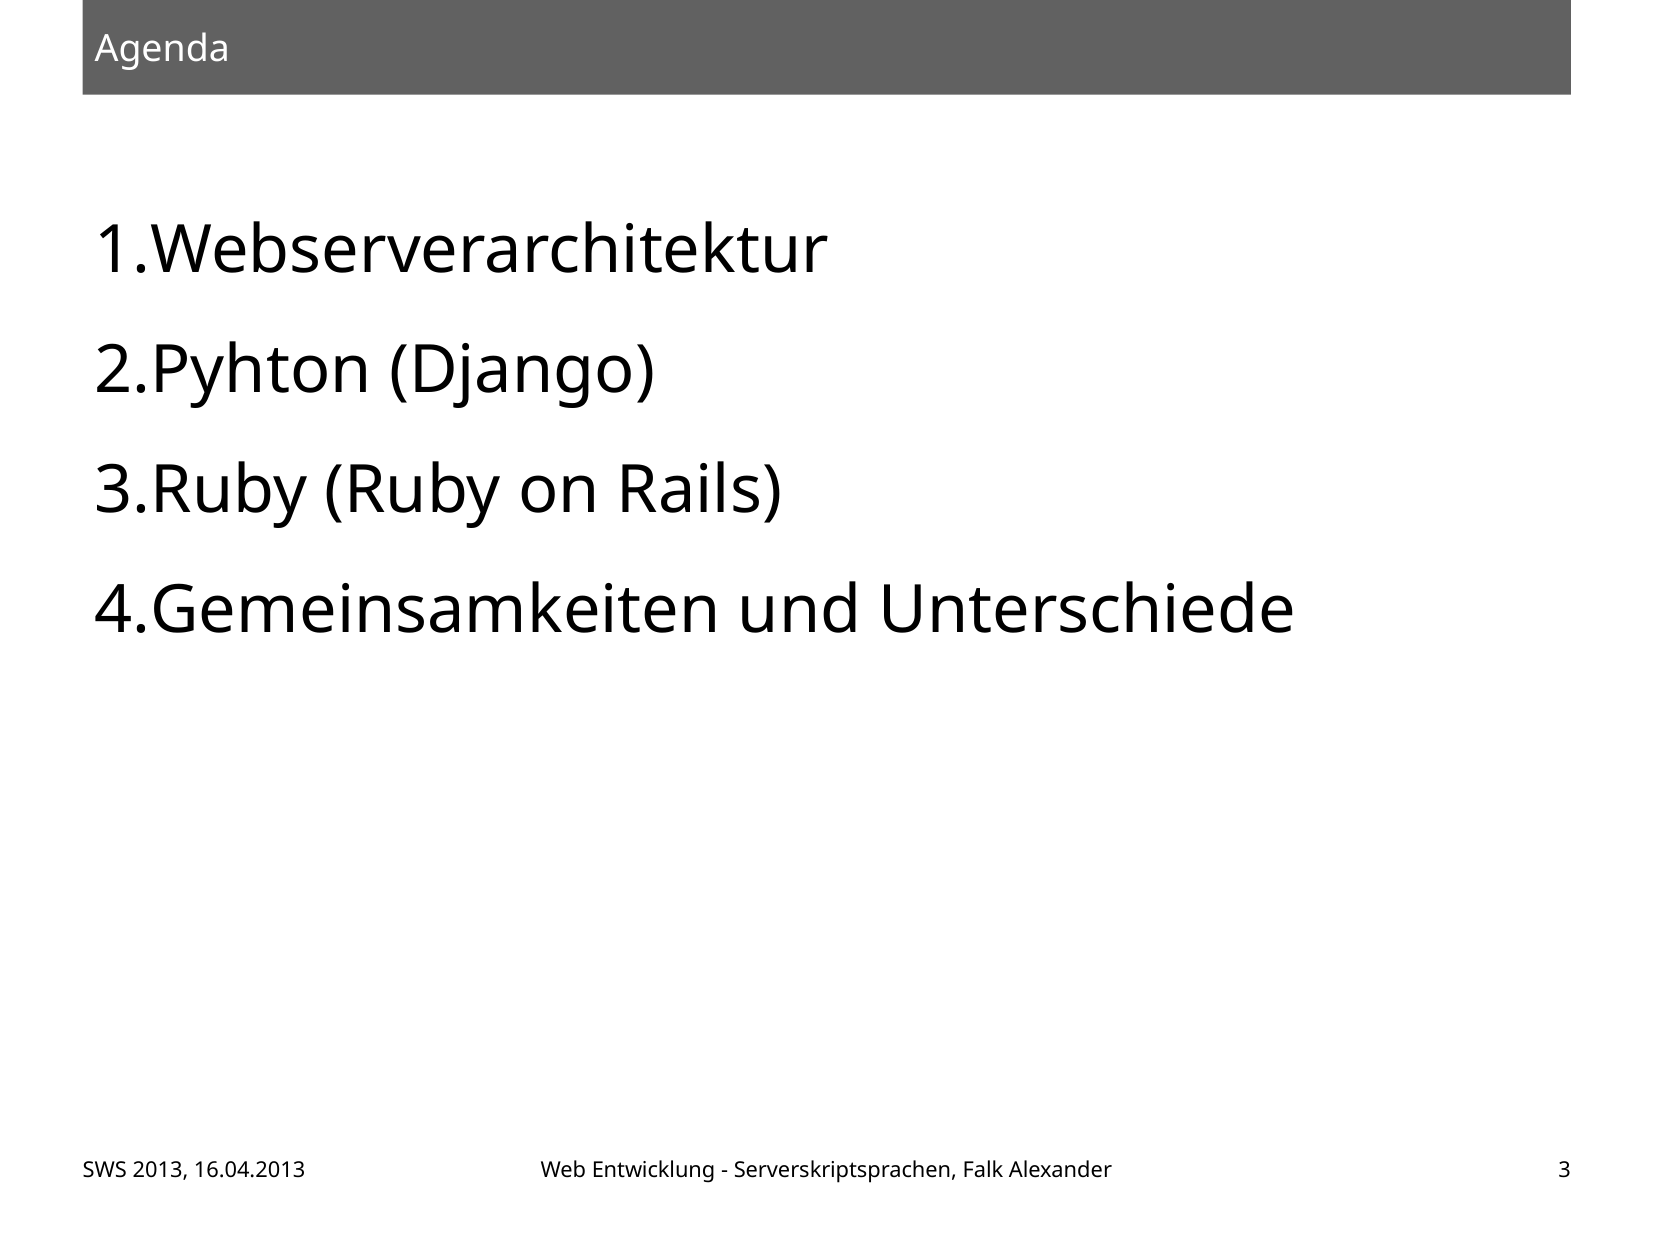

# Agenda
Webserverarchitektur
Pyhton (Django)
Ruby (Ruby on Rails)
Gemeinsamkeiten und Unterschiede
SWS 2013, 16.04.2013
Web Entwicklung - Serverskriptsprachen, Falk Alexander
3